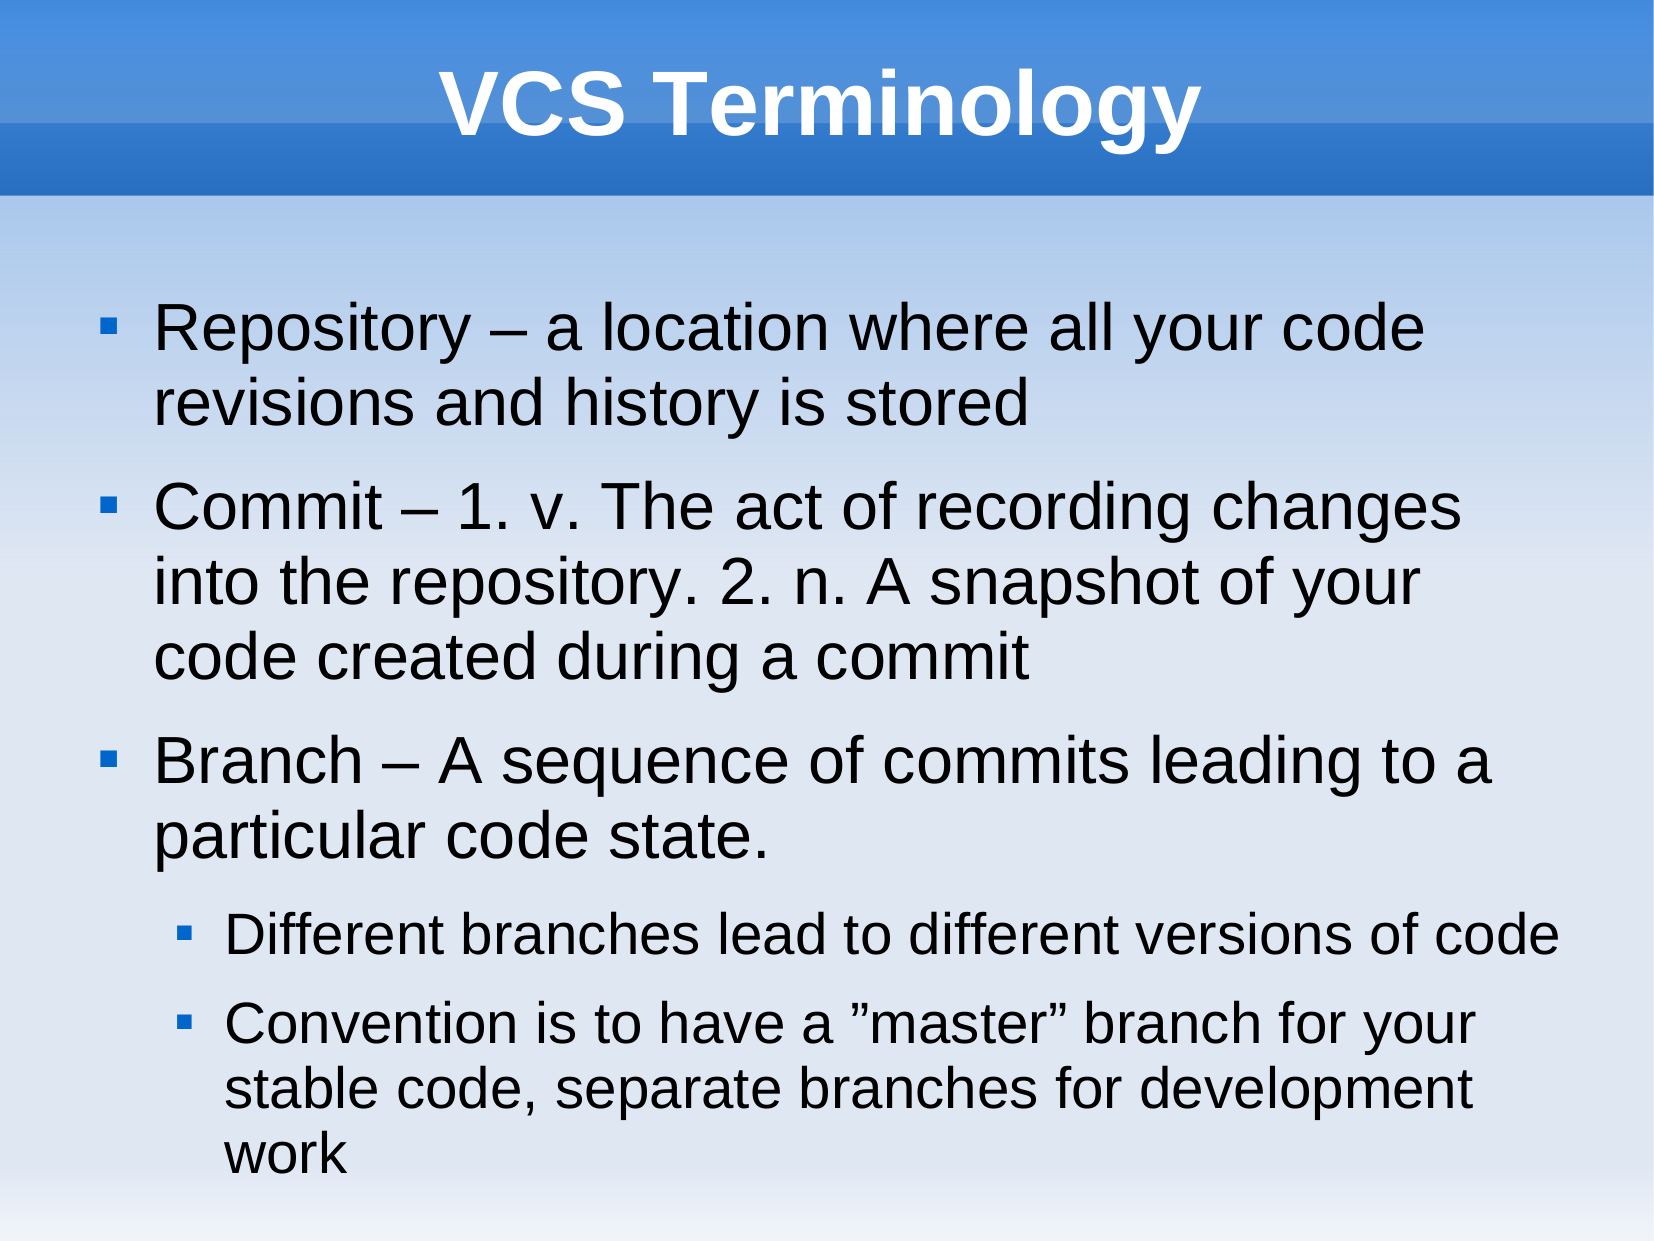

# VCS Terminology
Repository – a location where all your code revisions and history is stored
Commit – 1. v. The act of recording changes into the repository. 2. n. A snapshot of your code created during a commit
Branch – A sequence of commits leading to a particular code state.
Different branches lead to different versions of code
Convention is to have a ”master” branch for your stable code, separate branches for development work